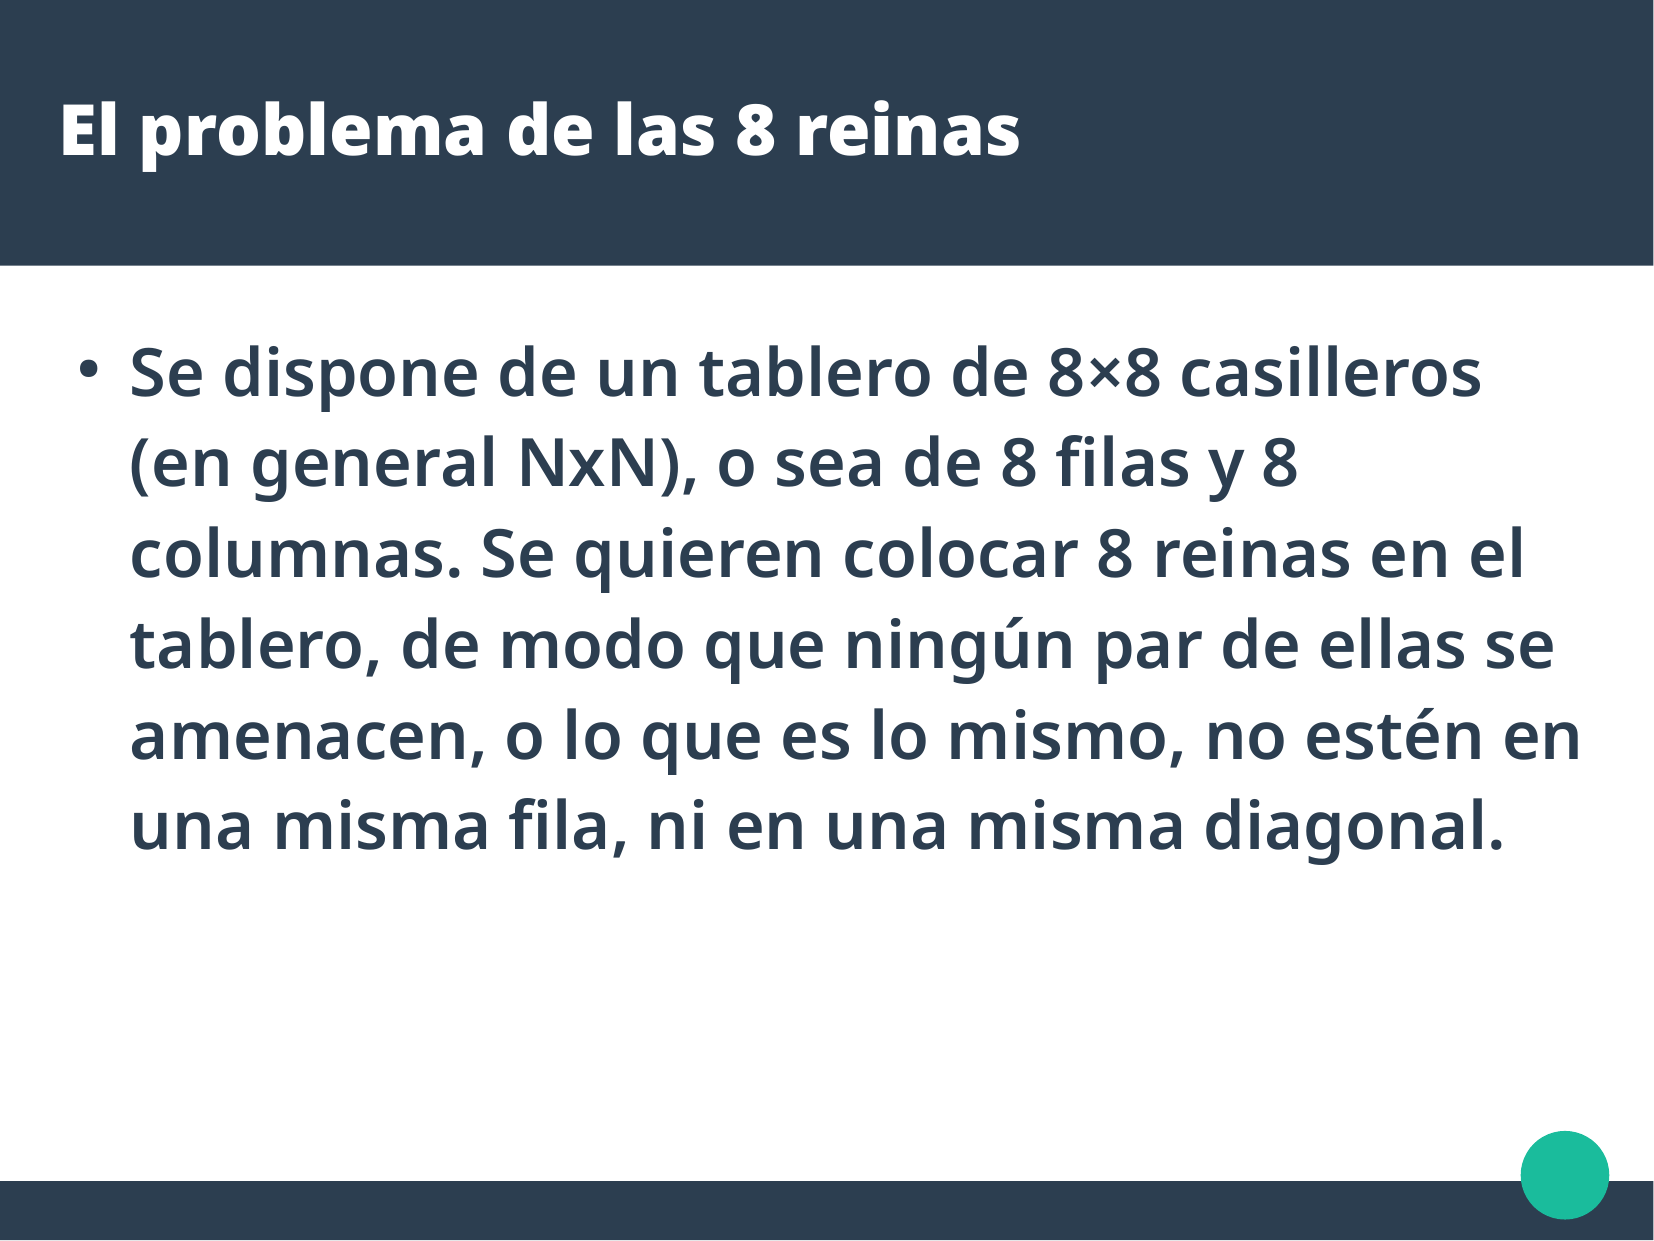

# El problema de las 8 reinas
Se dispone de un tablero de 8×8 casilleros (en general NxN), o sea de 8 filas y 8 columnas. Se quieren colocar 8 reinas en el tablero, de modo que ningún par de ellas se amenacen, o lo que es lo mismo, no estén en una misma fila, ni en una misma diagonal.